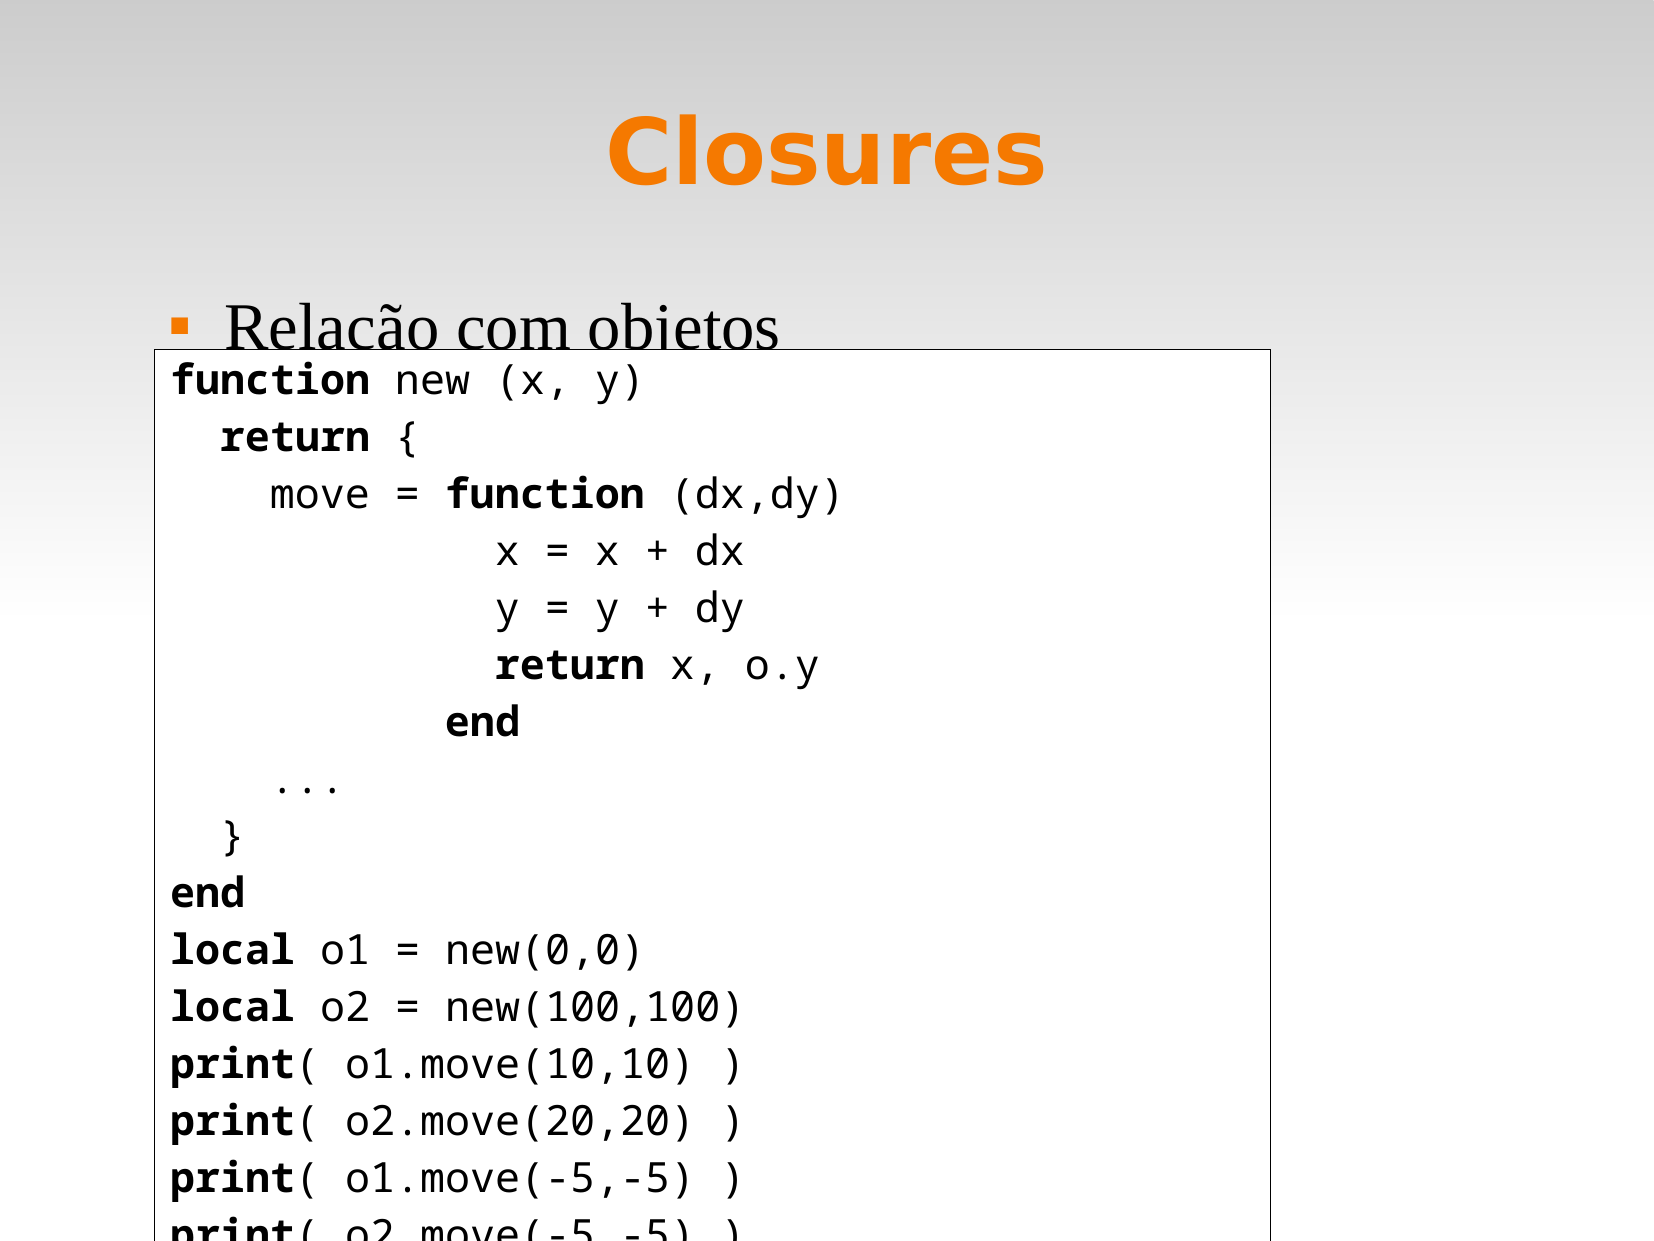

# Closures
Relação com objetos
function new (x, y)
 return {
 move = function (dx,dy)
 x = x + dx
 y = y + dy
 return x, o.y
 end
 ...
 }
end
local o1 = new(0,0)
local o2 = new(100,100)
print( o1.move(10,10) )
print( o2.move(20,20) )
print( o1.move(-5,-5) )
print( o2.move(-5,-5) )